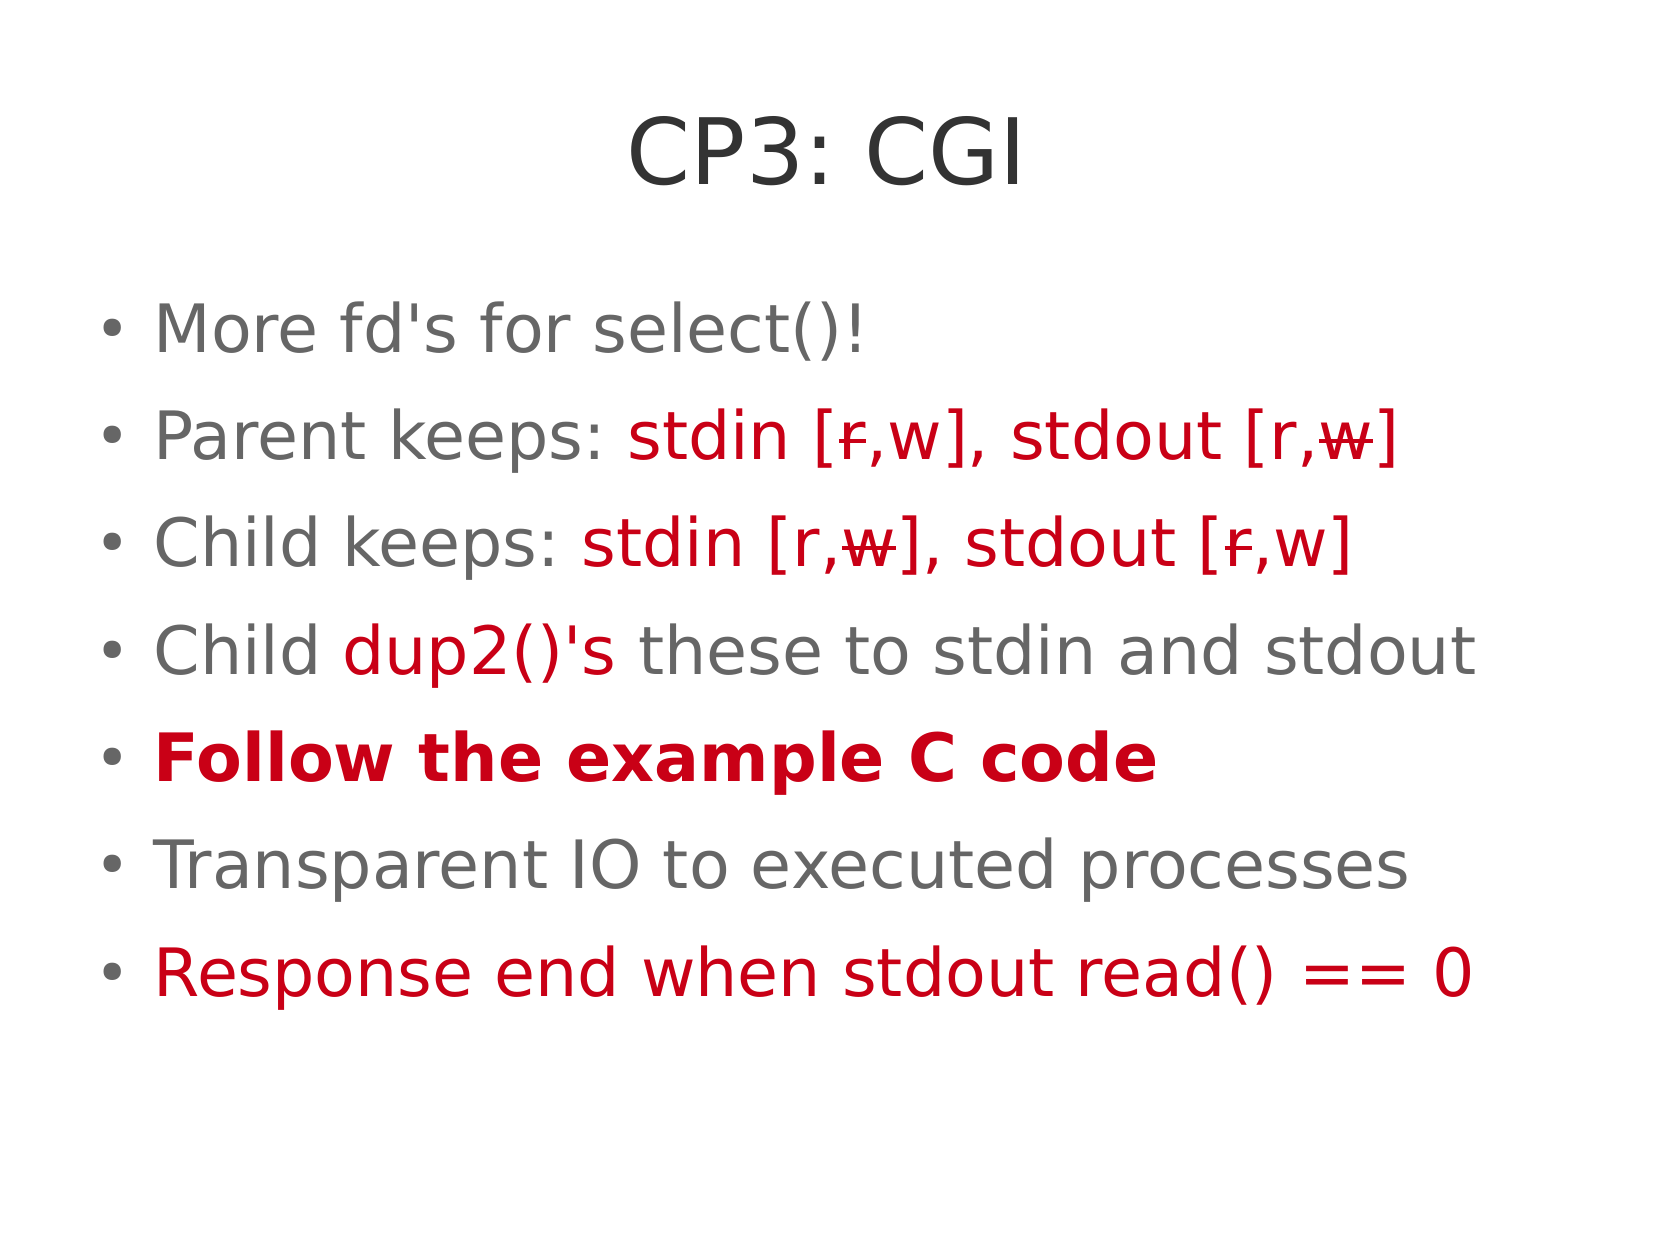

# CP3: CGI
More fd's for select()!
Parent keeps: stdin [r,w], stdout [r,w]
Child keeps: stdin [r,w], stdout [r,w]
Child dup2()'s these to stdin and stdout
Follow the example C code
Transparent IO to executed processes
Response end when stdout read() == 0